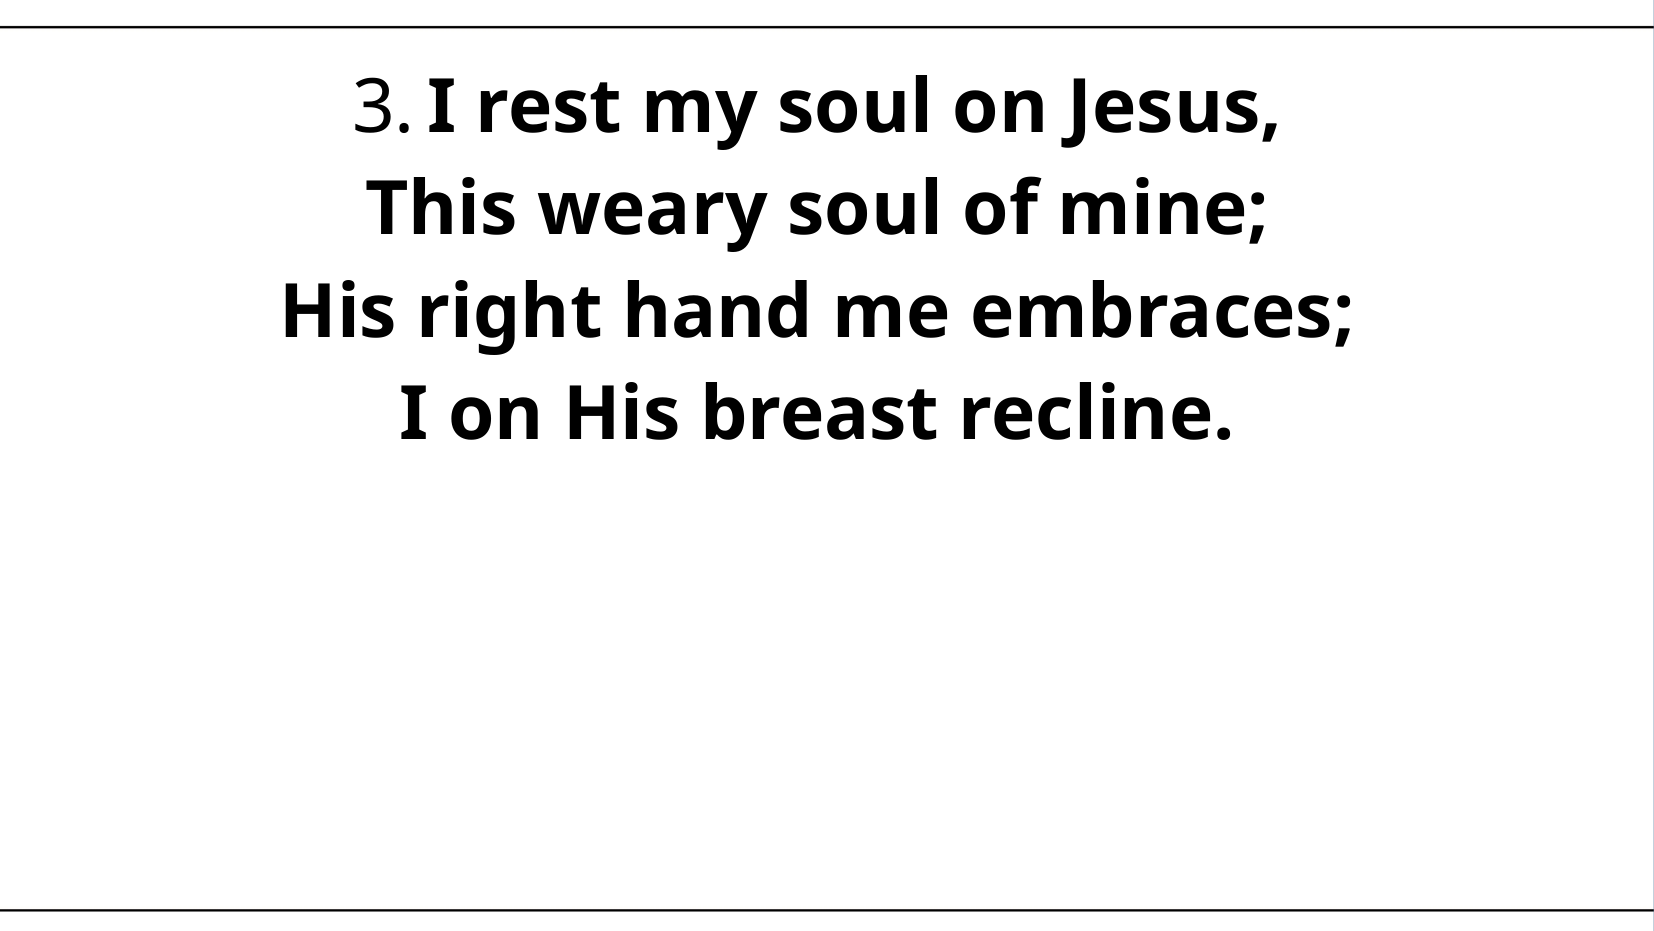

3.	I rest my soul on Jesus,
This weary soul of mine;
His right hand me embraces;
I on His breast recline.